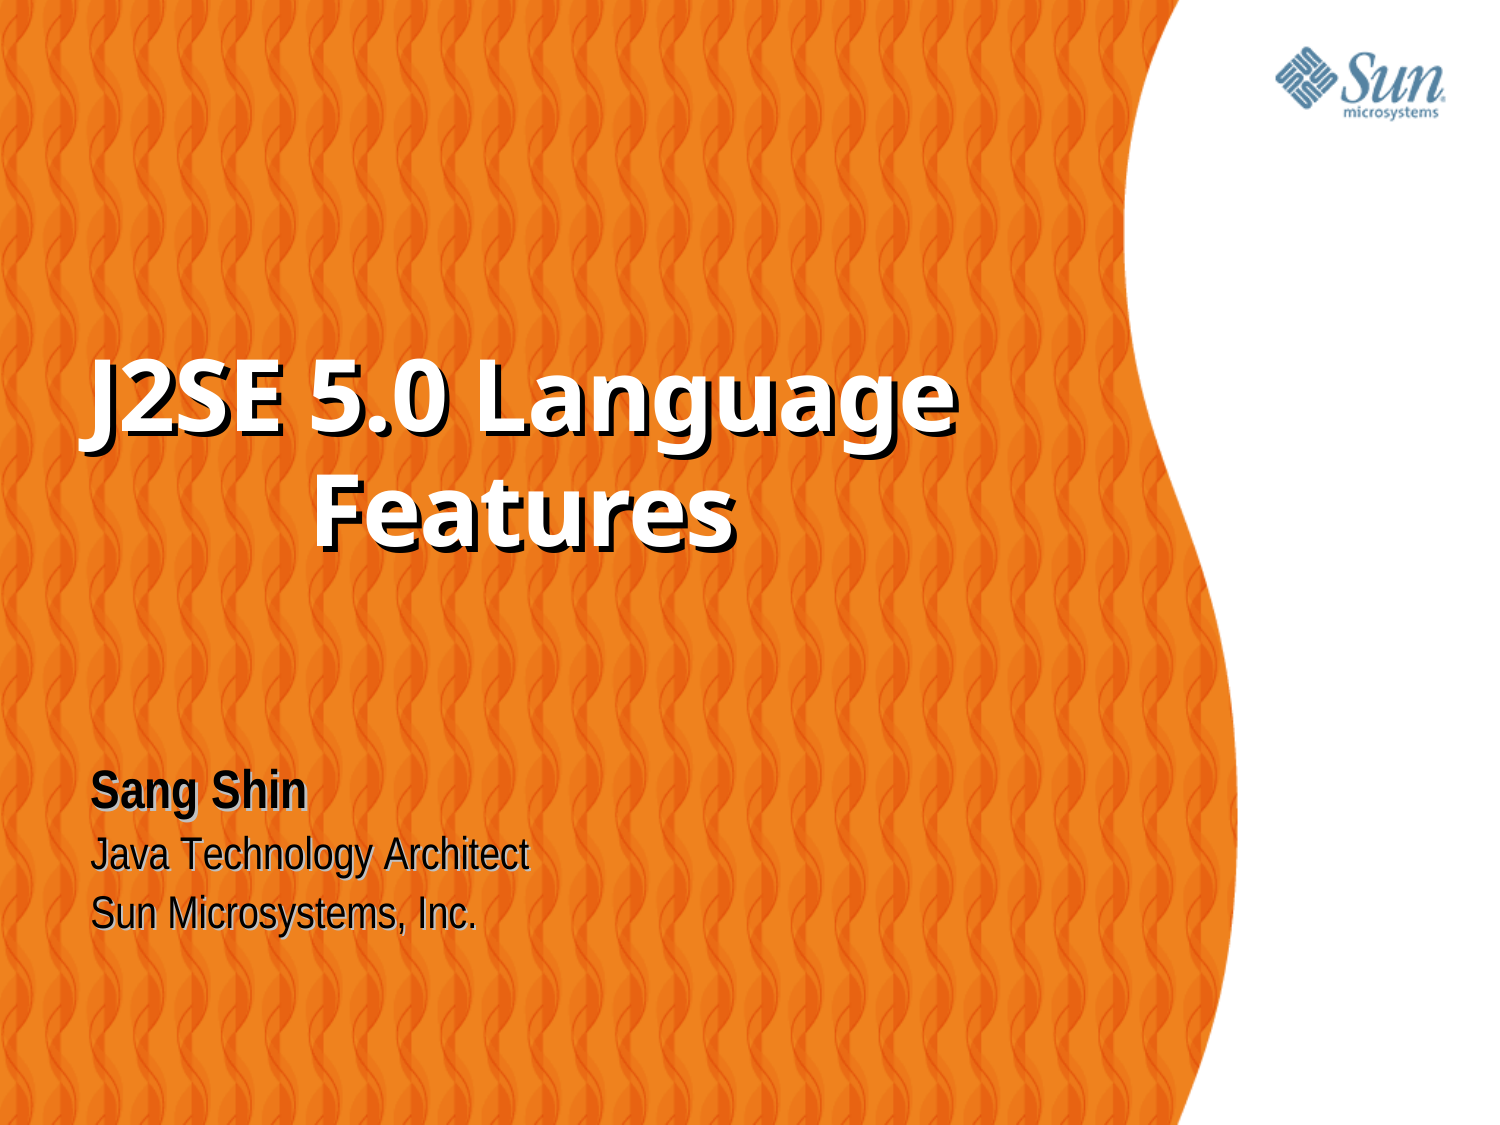

# J2SE 5.0 Language Features
Sang Shin
Java Technology Architect
Sun Microsystems, Inc.